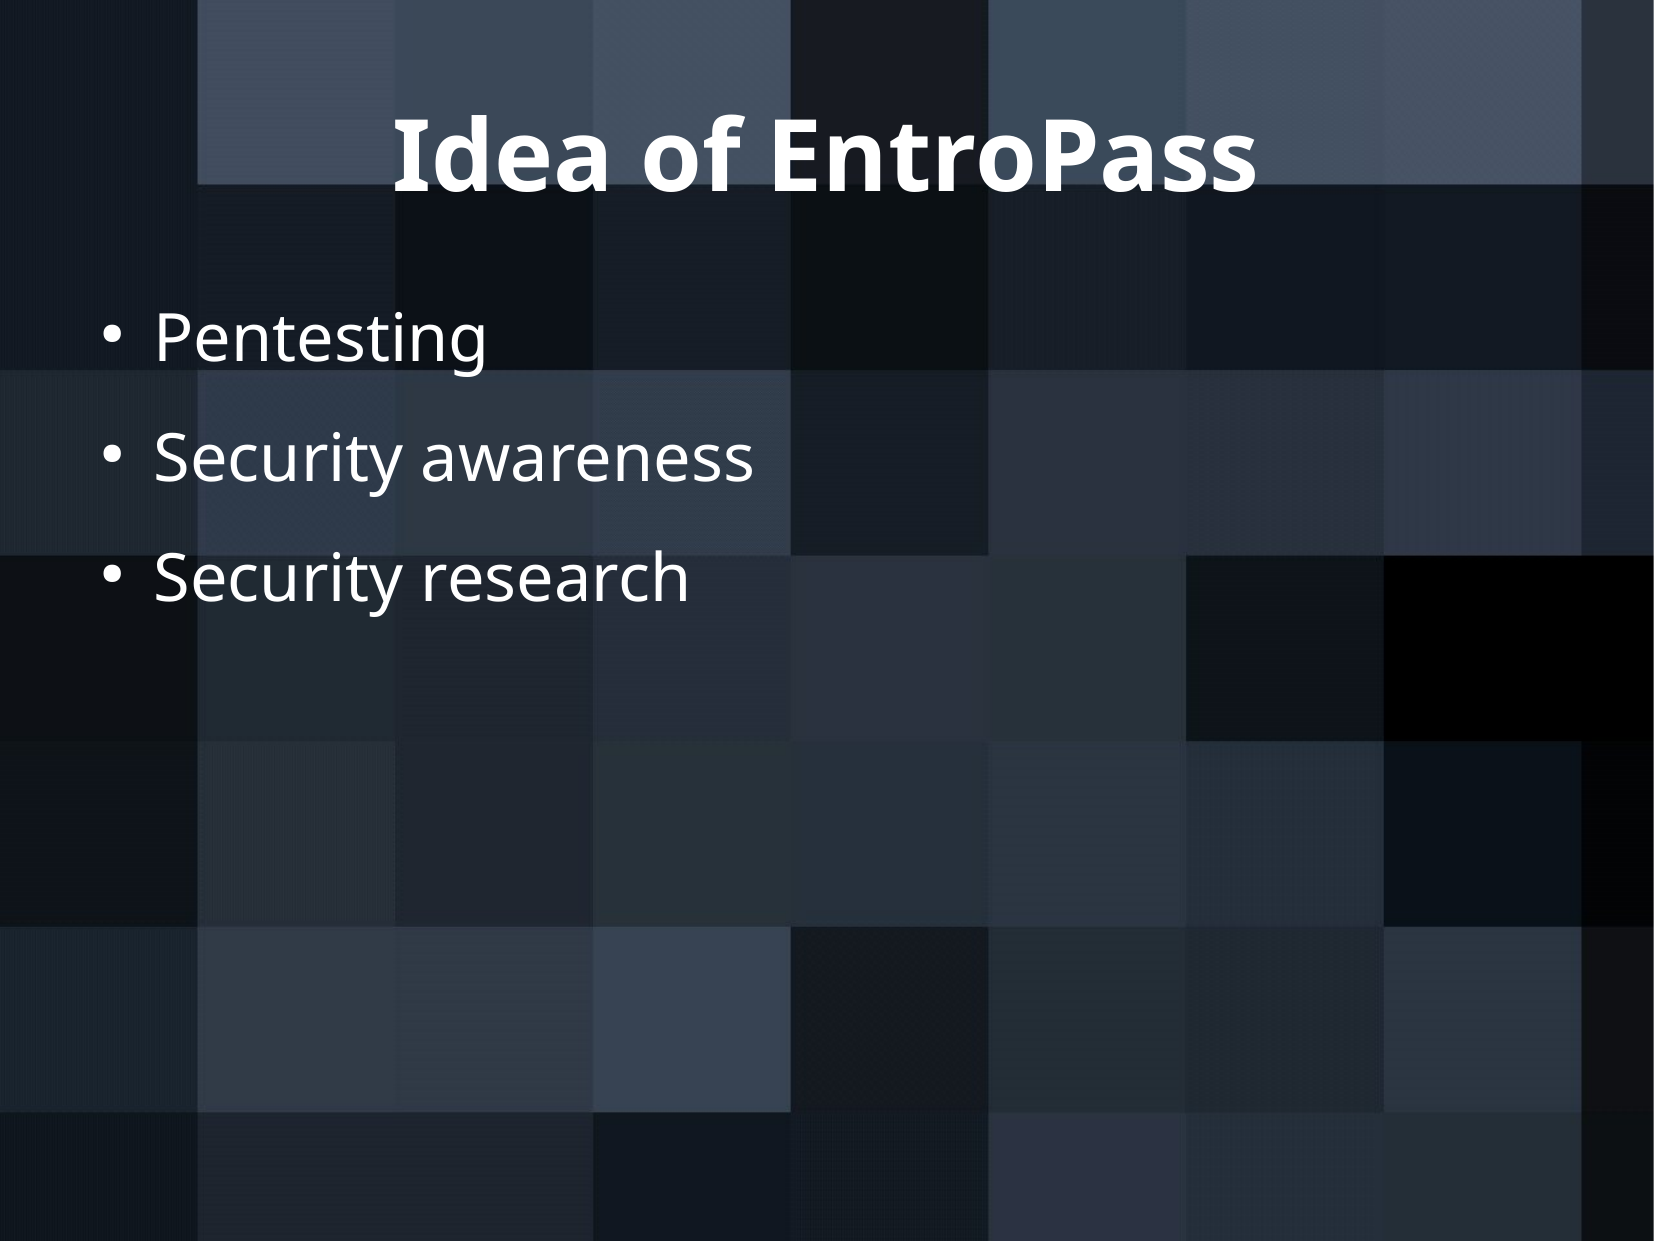

# Idea of EntroPass
Pentesting
Security awareness
Security research